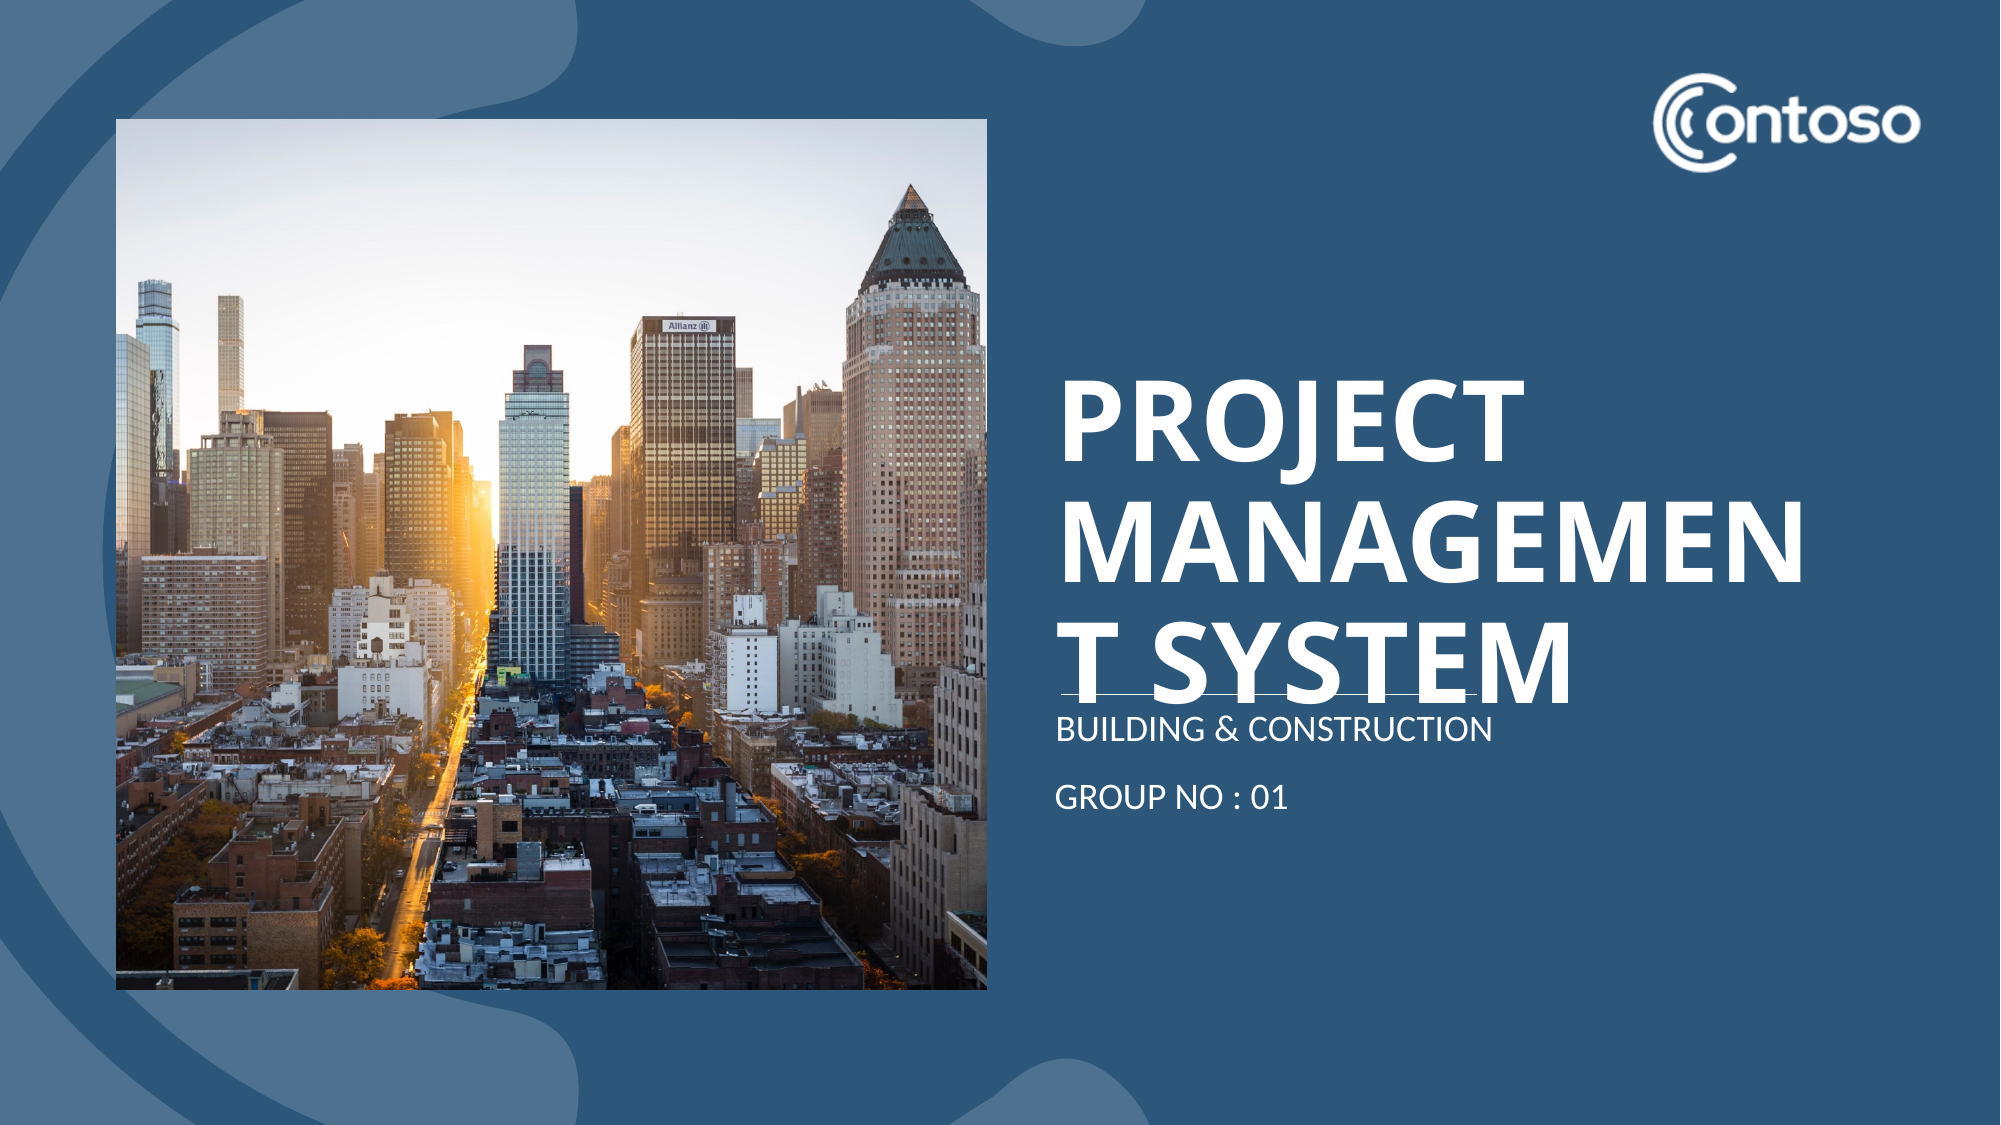

# PROJECT MANAGEMENT SYSTEM
BUILDING & CONSTRUCTION
Group no : 01